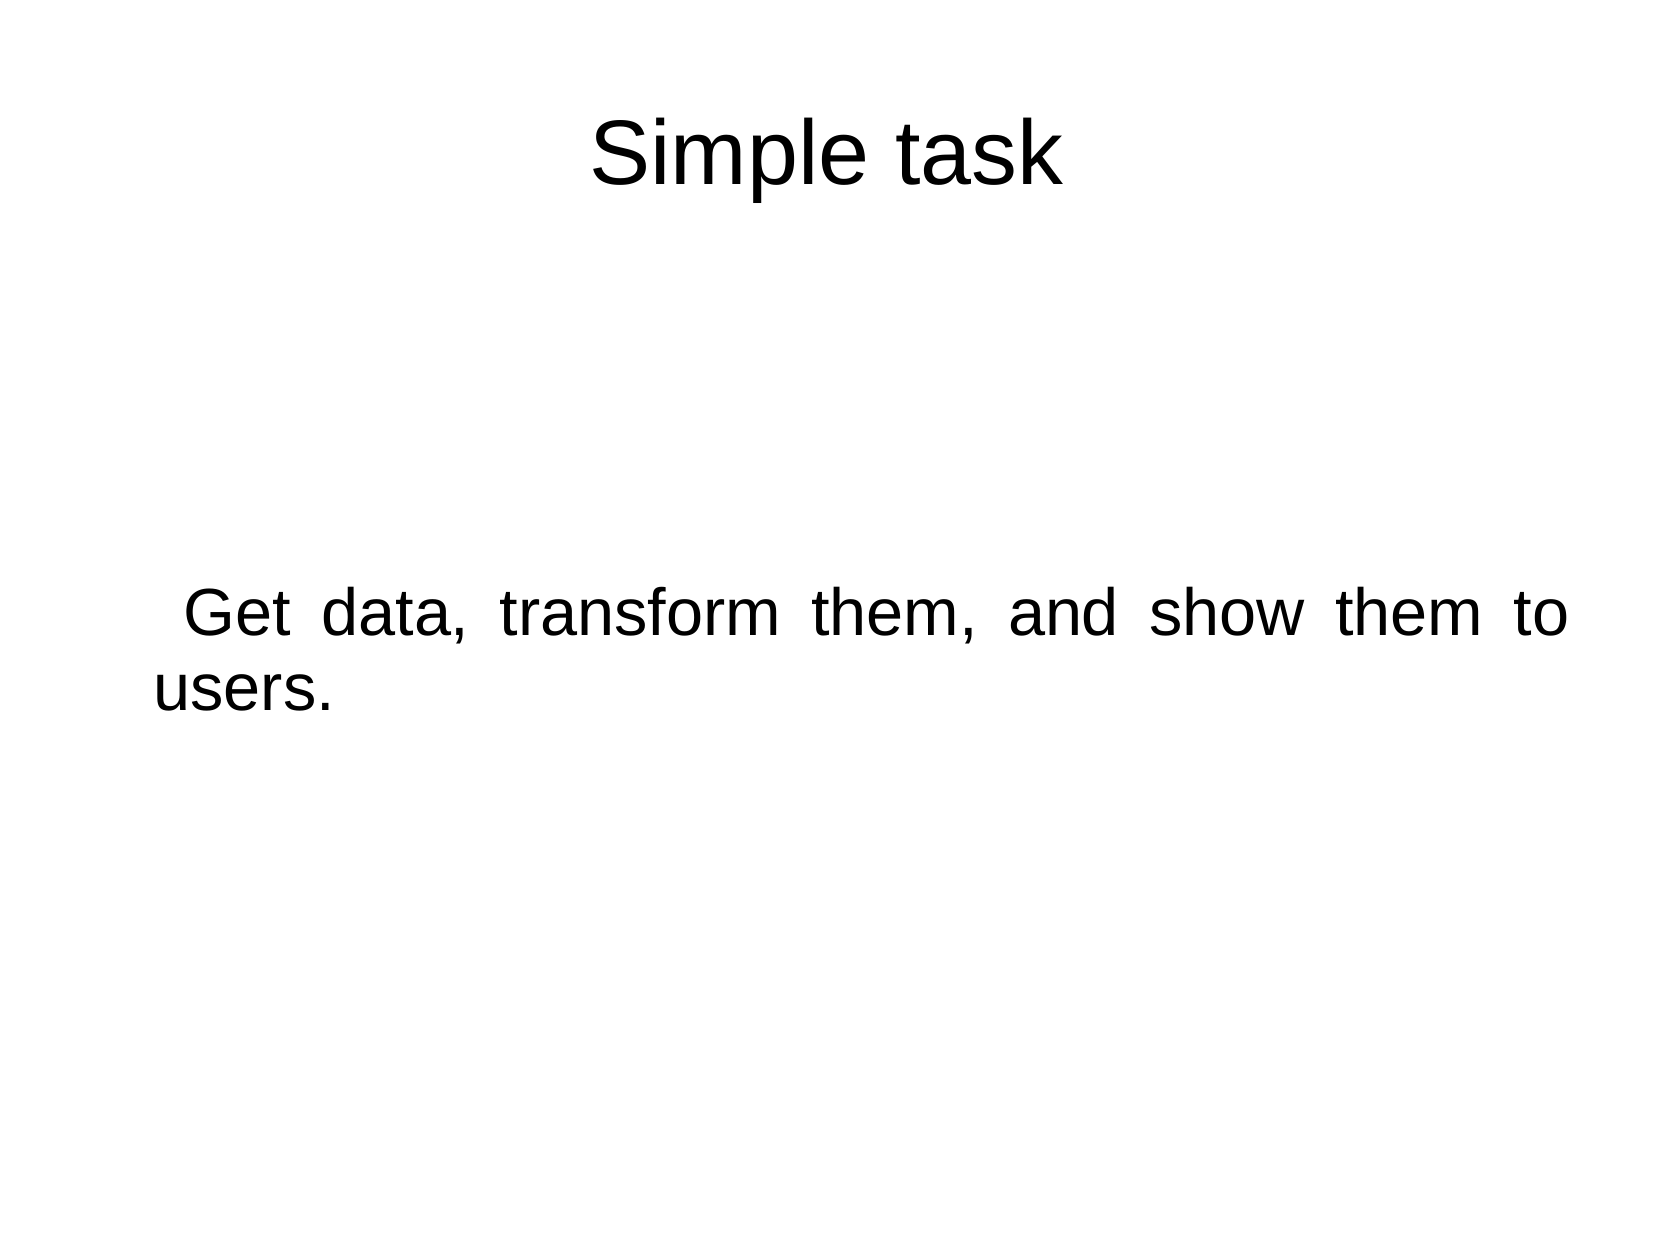

# Simple task
 Get data, transform them, and show them to users.